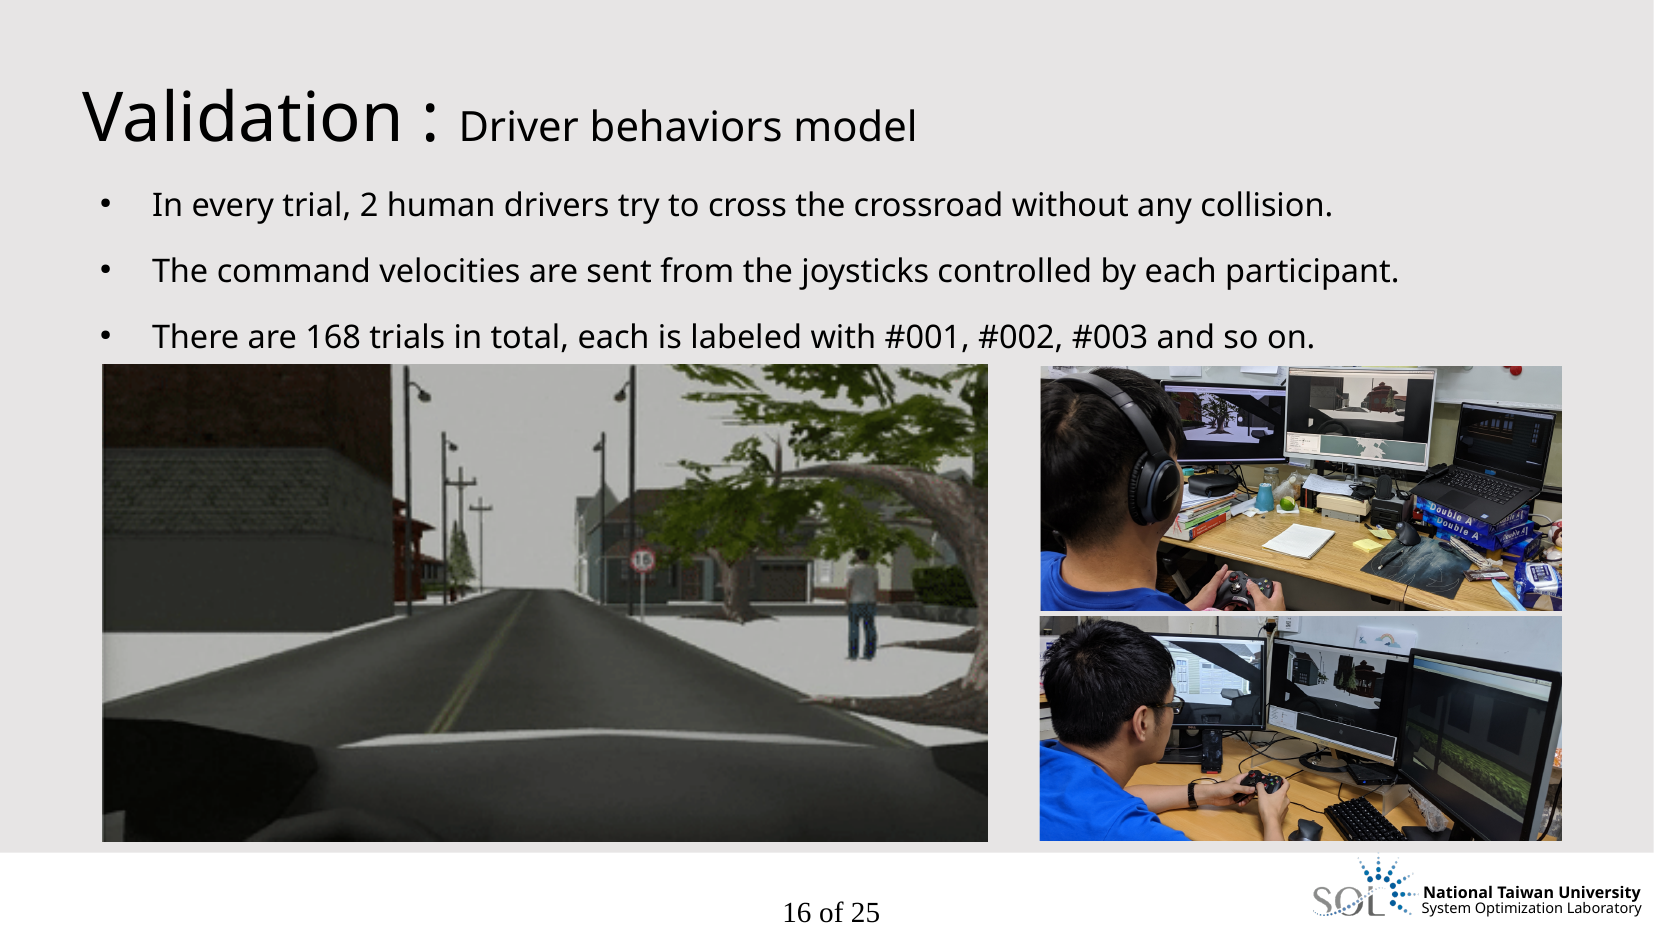

# Validation : Driver behaviors model
In every trial, 2 human drivers try to cross the crossroad without any collision.
The command velocities are sent from the joysticks controlled by each participant.
There are 168 trials in total, each is labeled with #001, #002, #003 and so on.
16